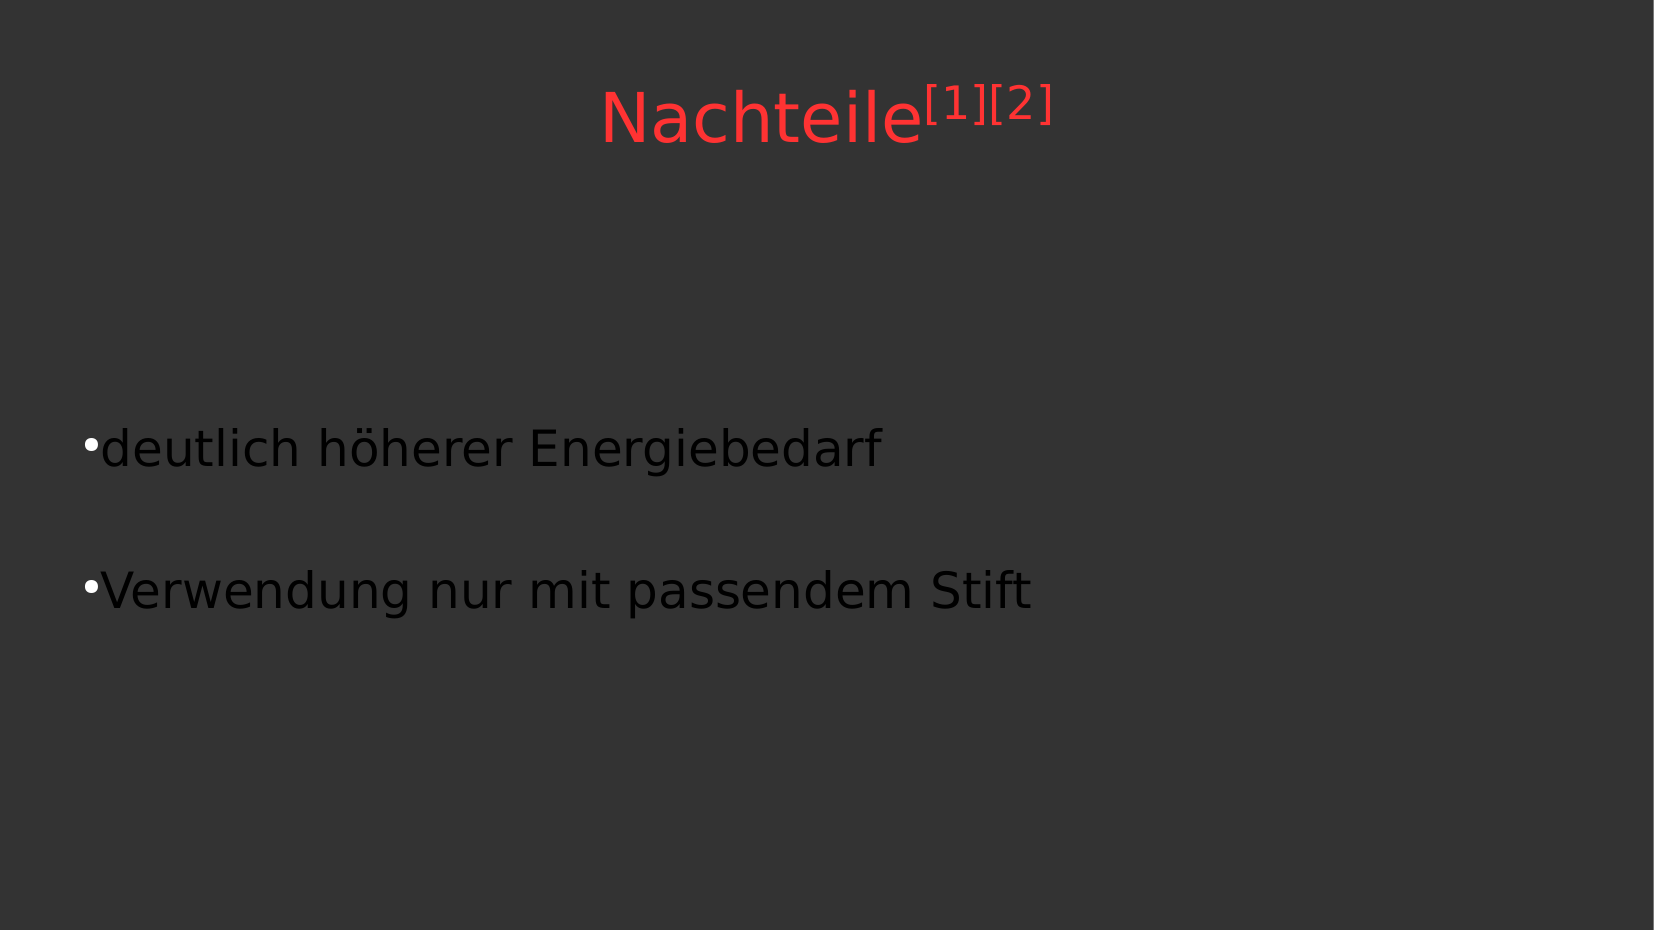

# Nachteile[1][2]
deutlich höherer Energiebedarf
Verwendung nur mit passendem Stift